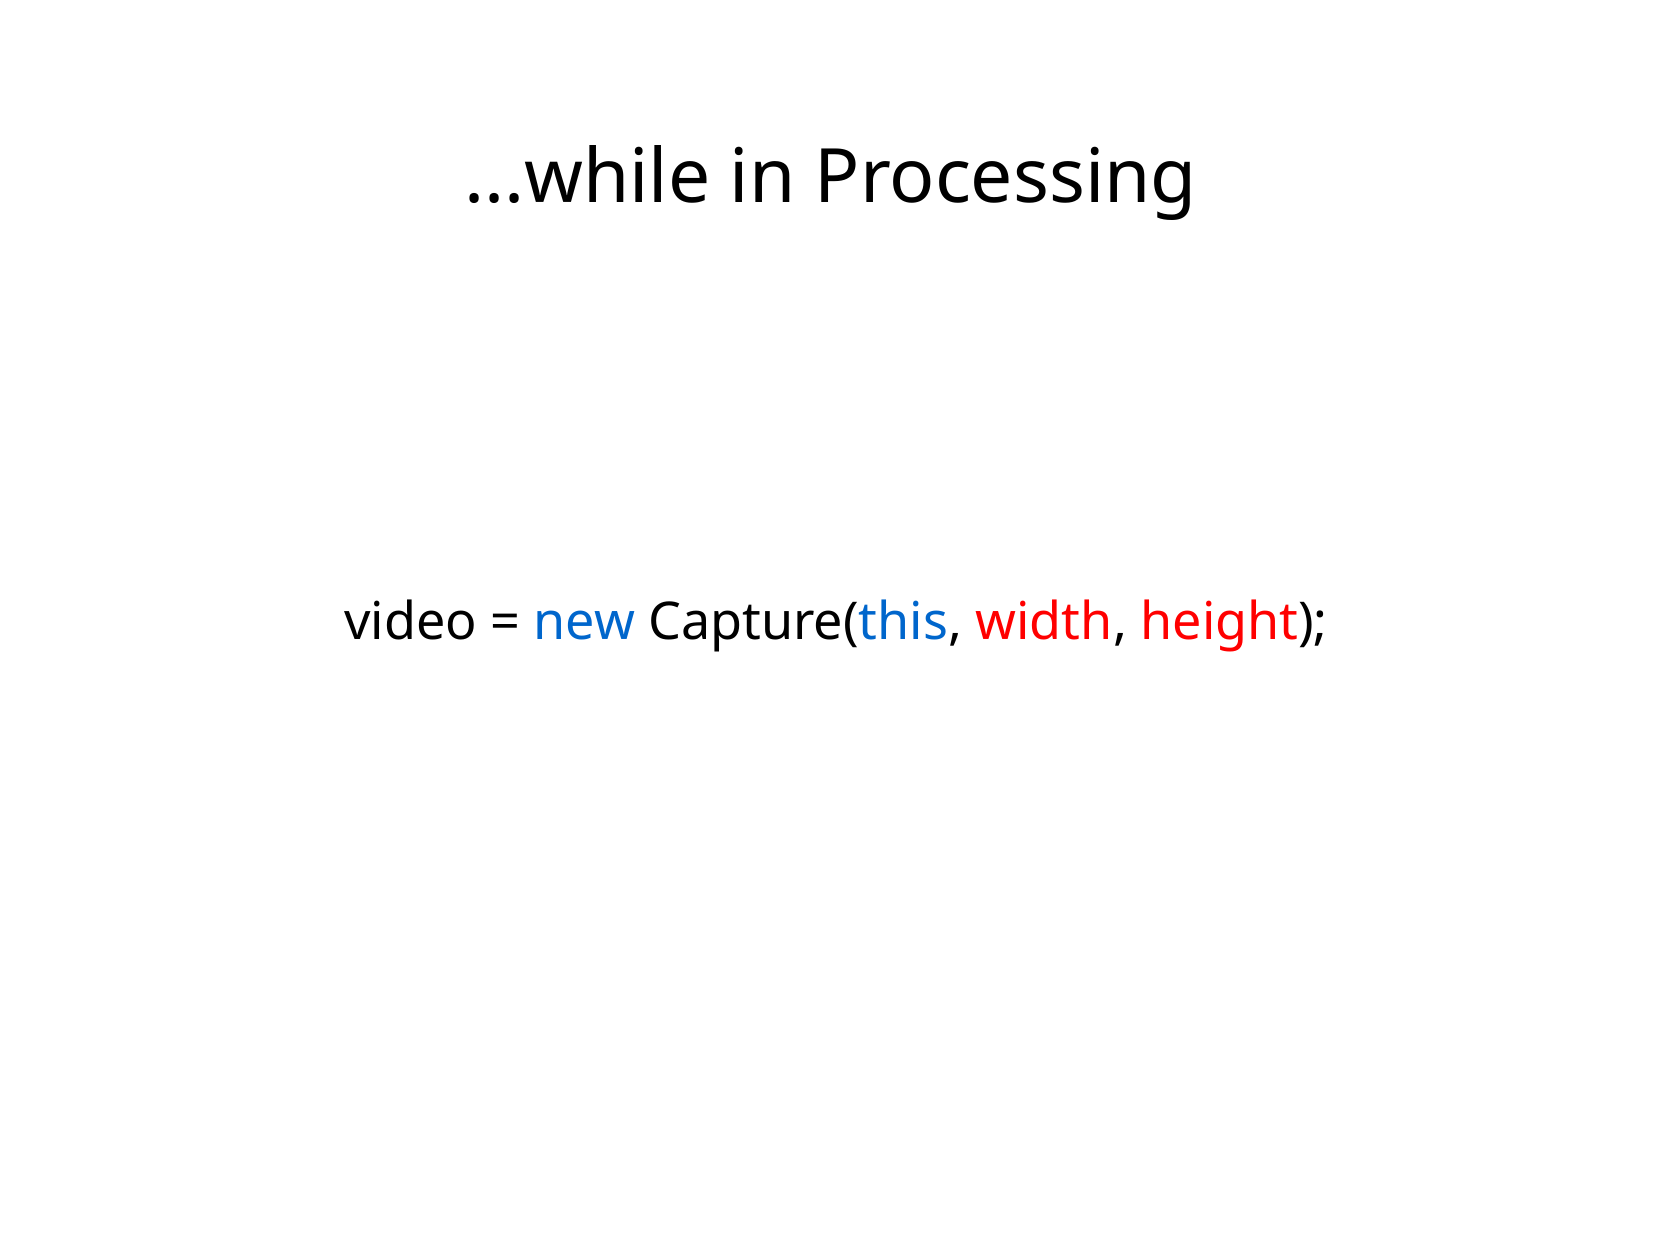

# ...while in Processing
video = new Capture(this, width, height);